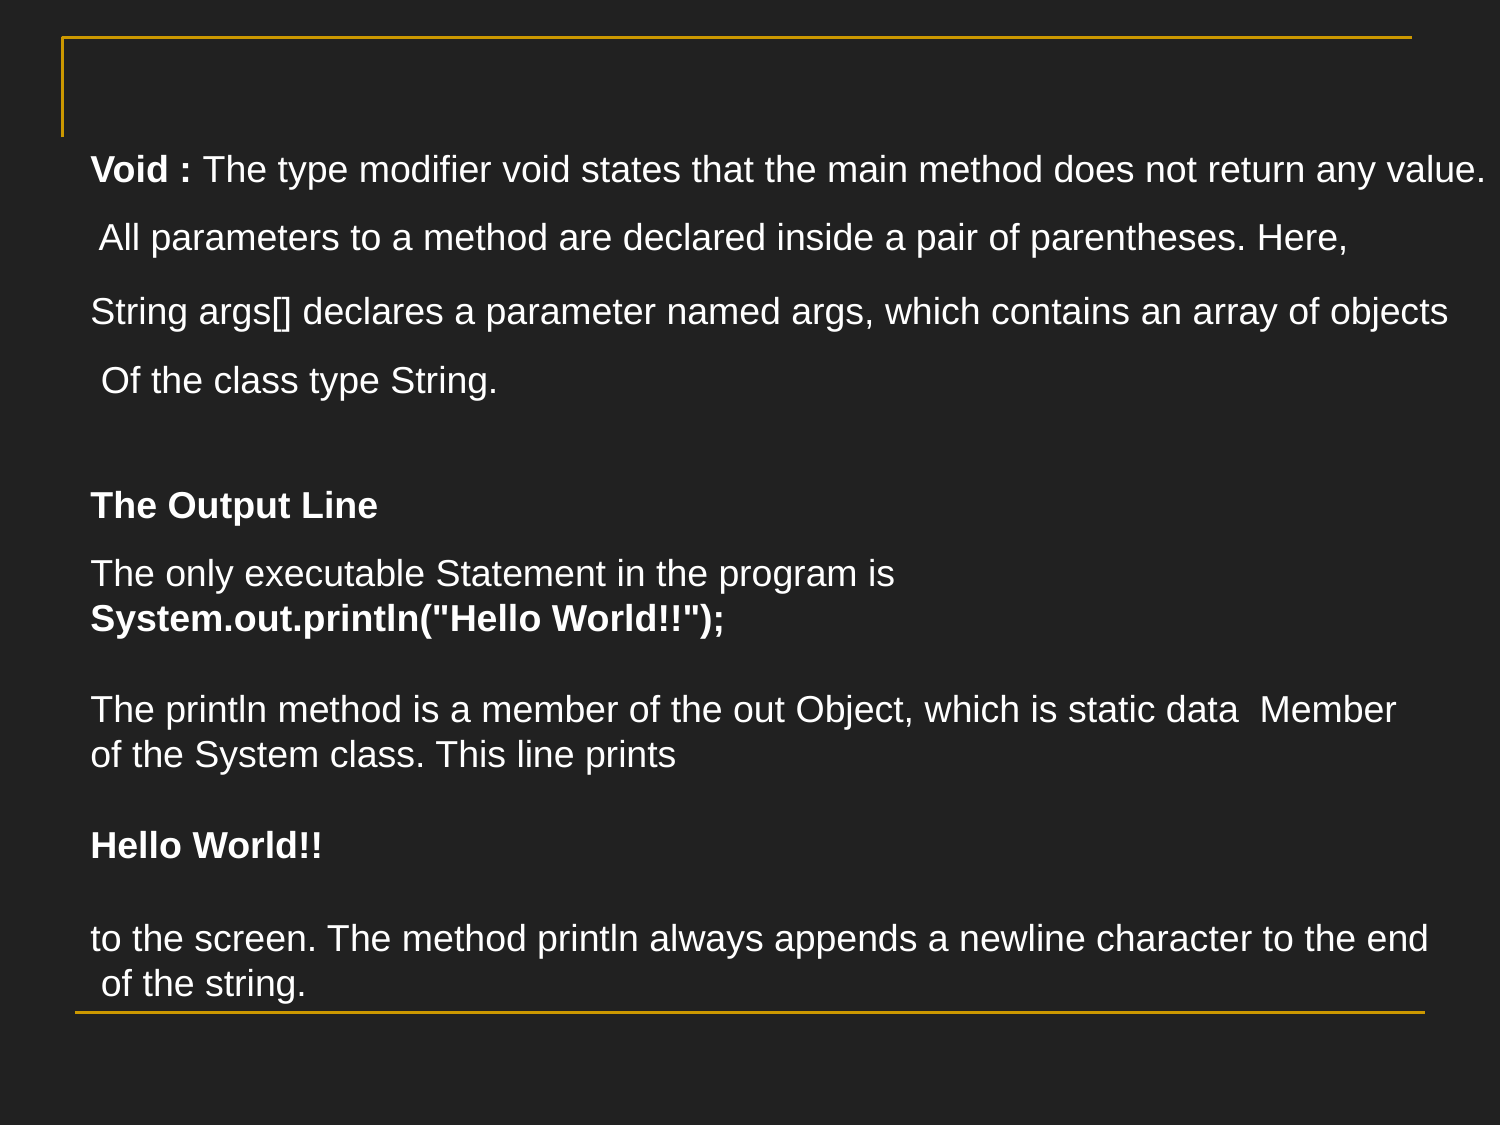

Void : The type modifier void states that the main method does not return any value. All parameters to a method are declared inside a pair of parentheses. Here,
String args[] declares a parameter named args, which contains an array of objects Of the class type String.
The Output Line
The only executable Statement in the program is
System.out.println("Hello World!!");
The println method is a member of the out Object, which is static data Member of the System class. This line prints
Hello World!!
to the screen. The method println always appends a newline character to the end of the string.